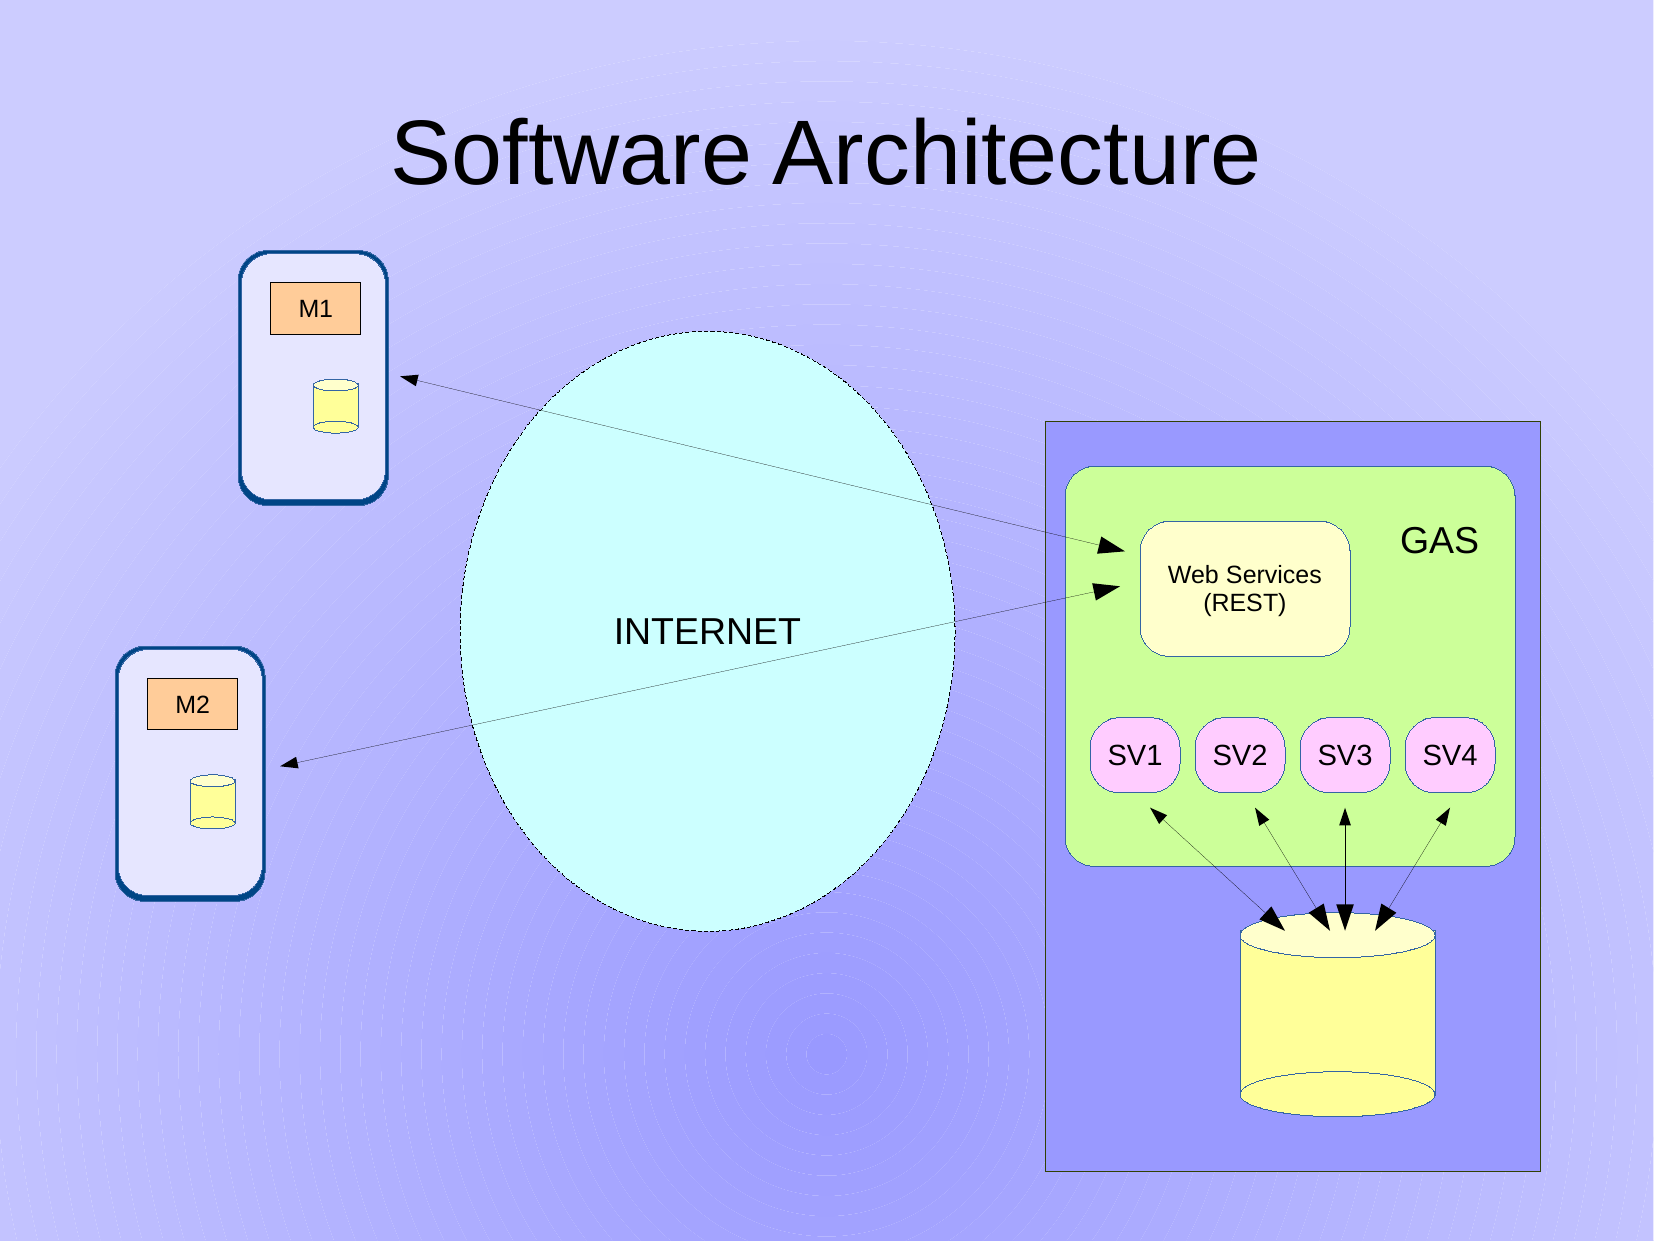

# Software Architecture
M1
INTERNET
GAS
Web Services
(REST)
M2
SV1
SV2
SV3
SV4